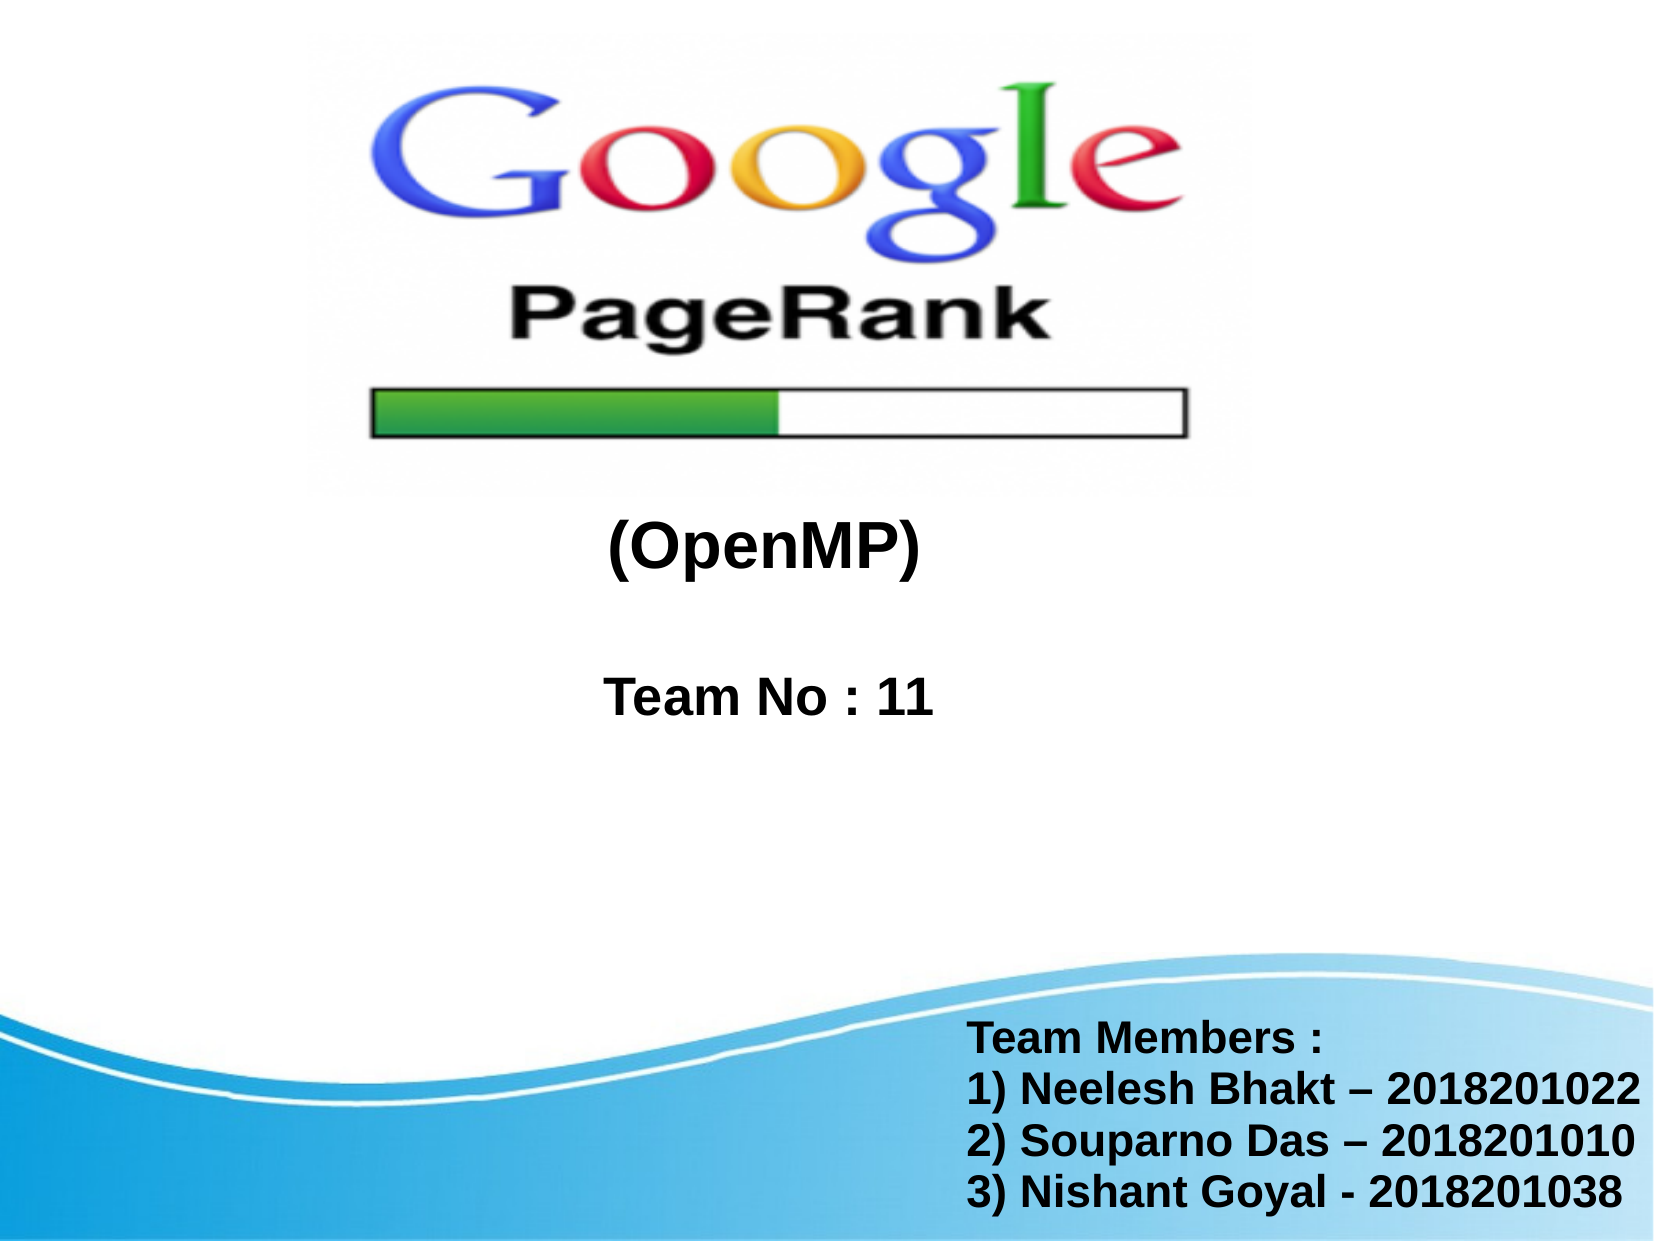

# (OpenMP)
Team No : 11
Team Members :
1) Neelesh Bhakt – 2018201022
2) Souparno Das – 2018201010
3) Nishant Goyal - 2018201038